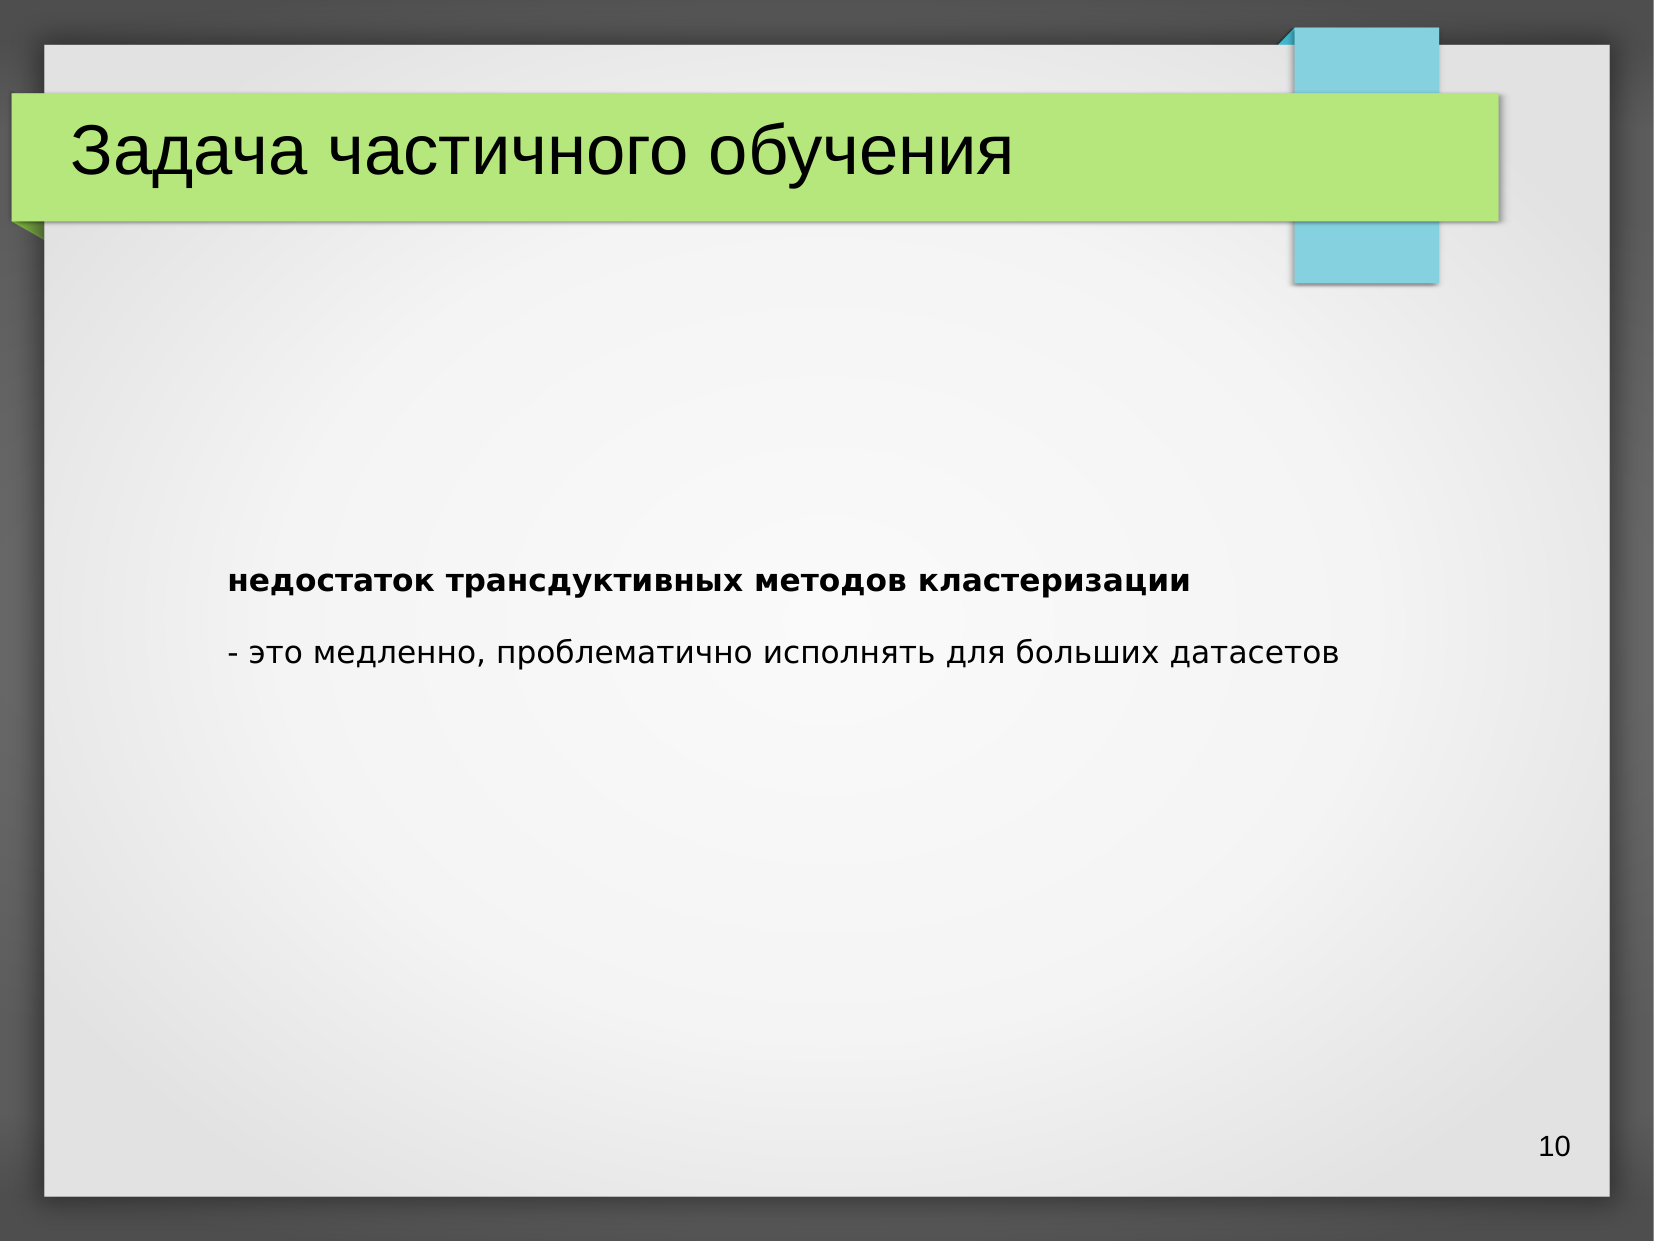

# Задача частичного обучения
недостаток трансдуктивных методов кластеризации
- это медленно, проблематично исполнять для больших датасетов
10